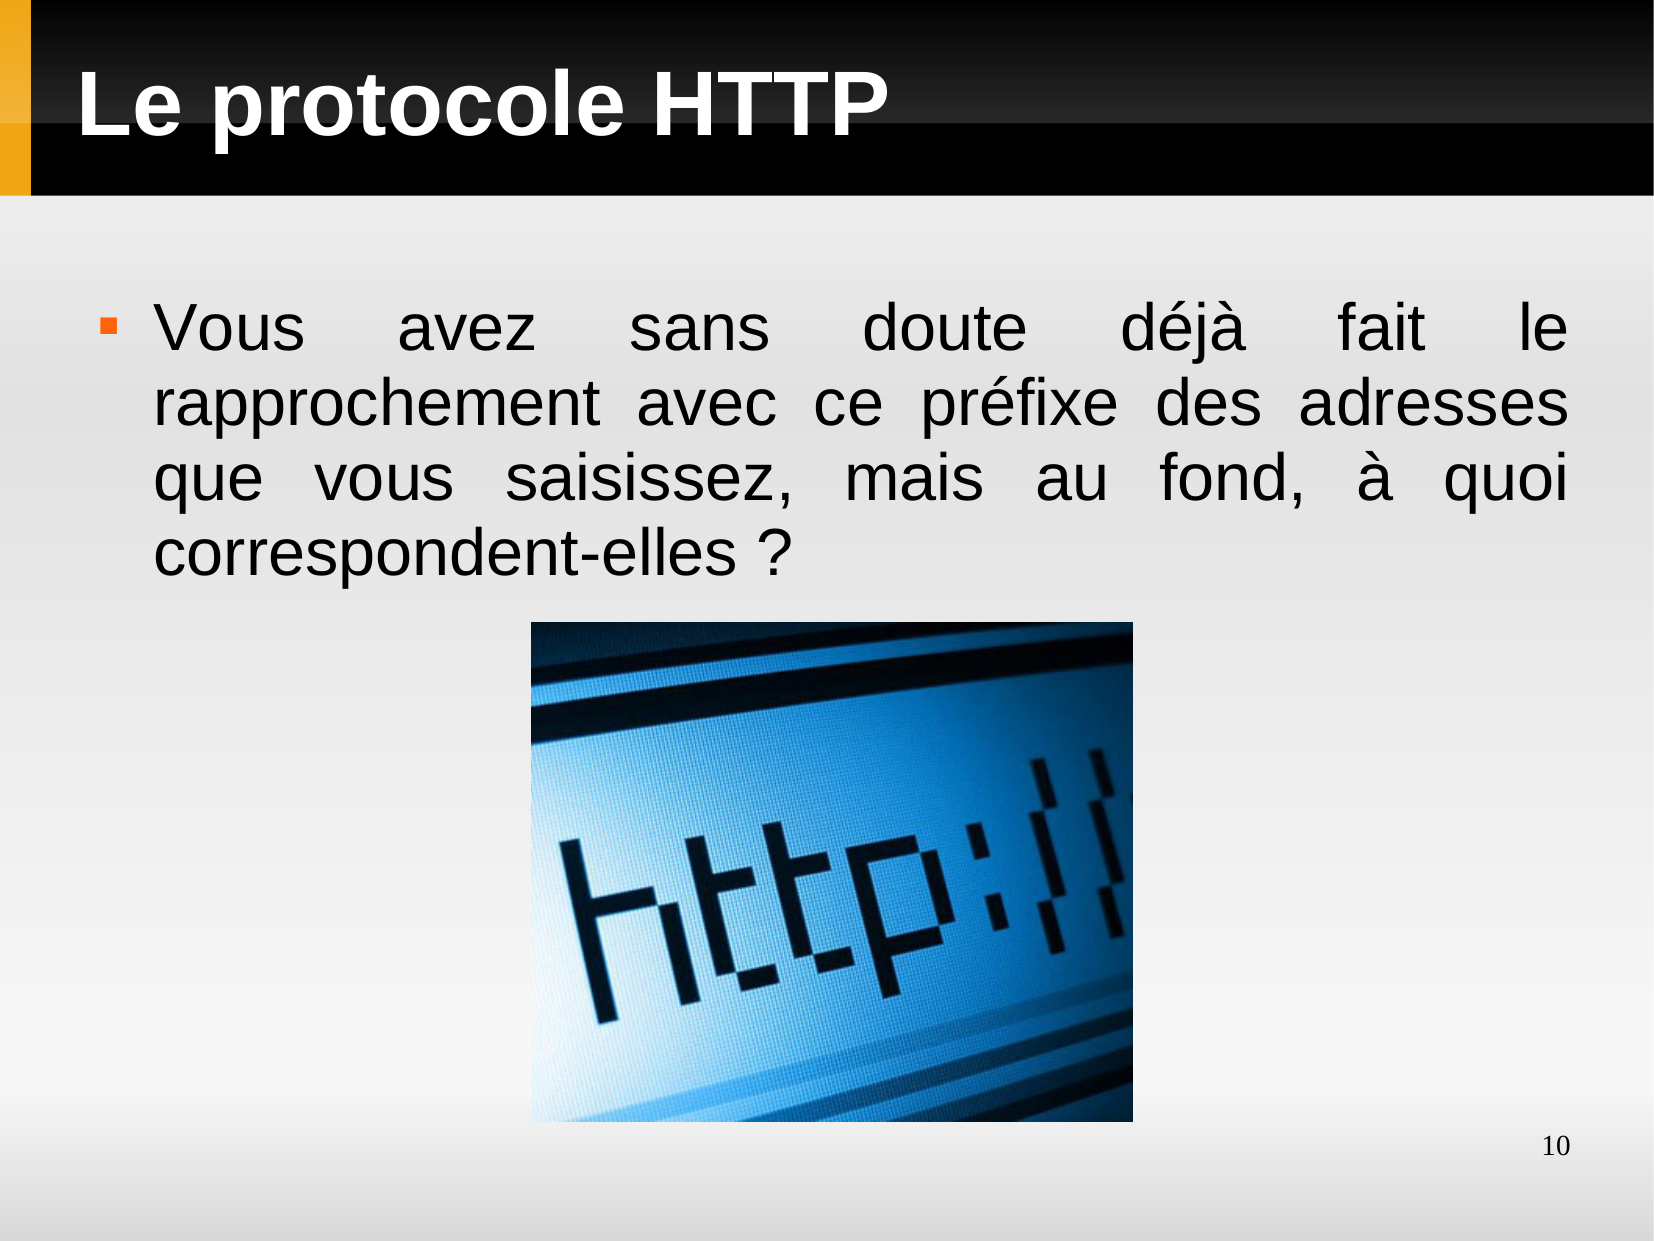

# Le protocole HTTP
Vous avez sans doute déjà fait le rapprochement avec ce préfixe des adresses que vous saisissez, mais au fond, à quoi correspondent-elles ?
10